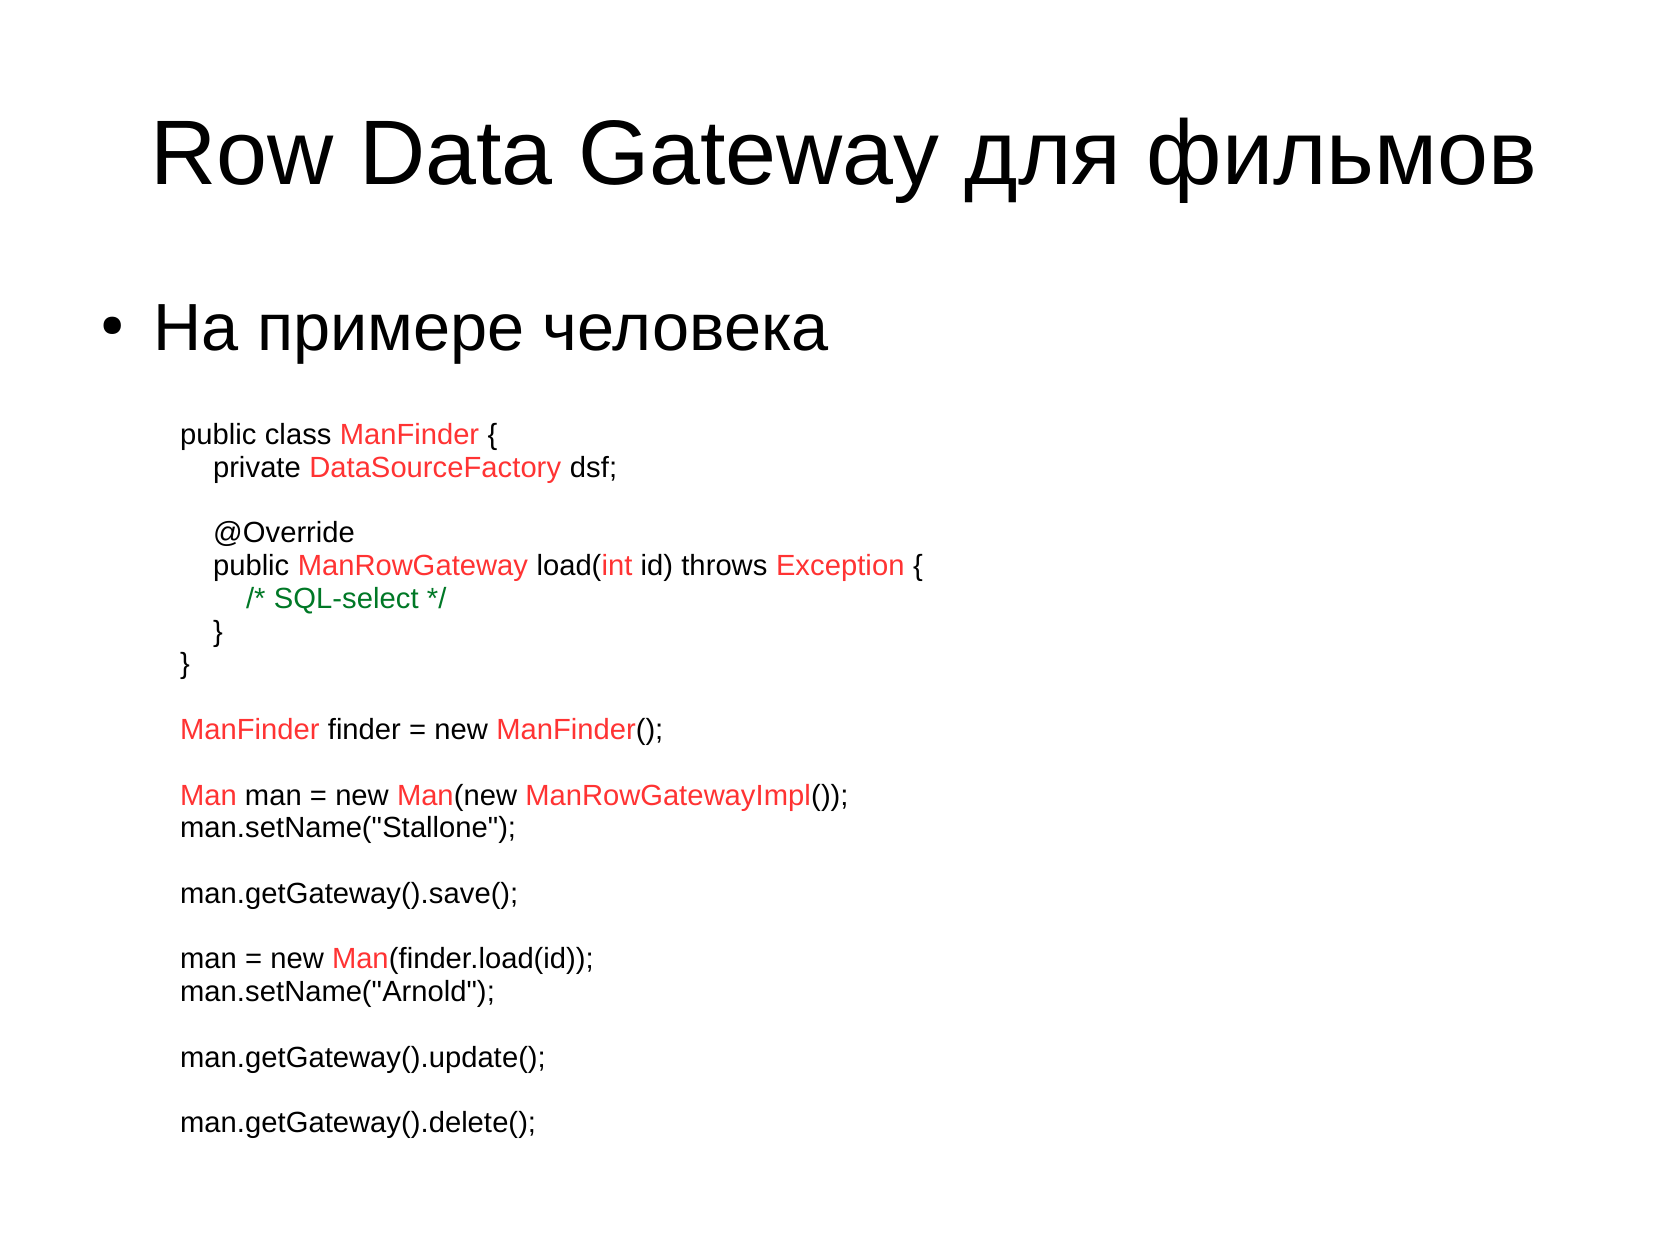

# Row Data Gateway для фильмов
На примере человека
public class ManFinder {
 private DataSourceFactory dsf;
 @Override
 public ManRowGateway load(int id) throws Exception {
 /* SQL-select */
 }
}
ManFinder finder = new ManFinder();
Man man = new Man(new ManRowGatewayImpl());
man.setName("Stallone");
man.getGateway().save();
man = new Man(finder.load(id));
man.setName("Arnold");
man.getGateway().update();
man.getGateway().delete();